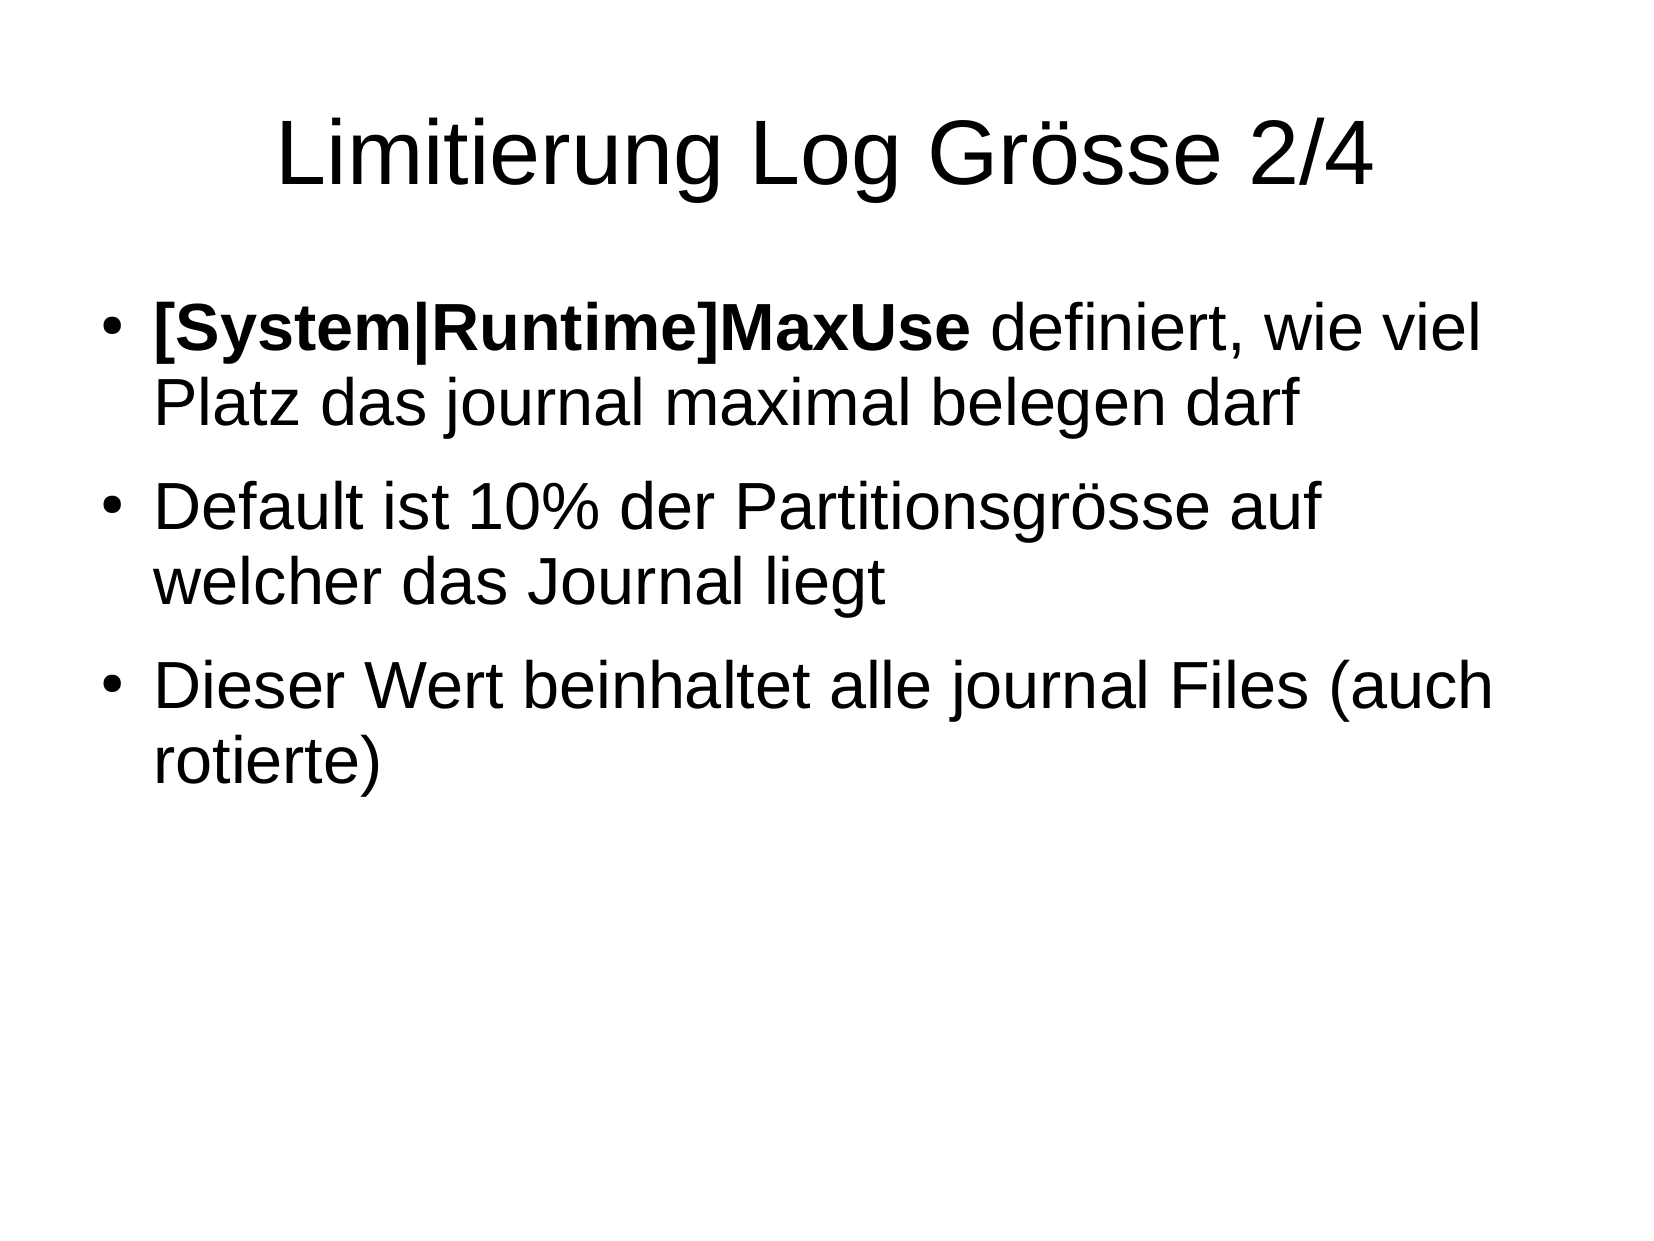

# Limitierung Log Grösse 2/4
[System|Runtime]MaxUse definiert, wie viel Platz das journal maximal belegen darf
Default ist 10% der Partitionsgrösse auf welcher das Journal liegt
Dieser Wert beinhaltet alle journal Files (auch rotierte)